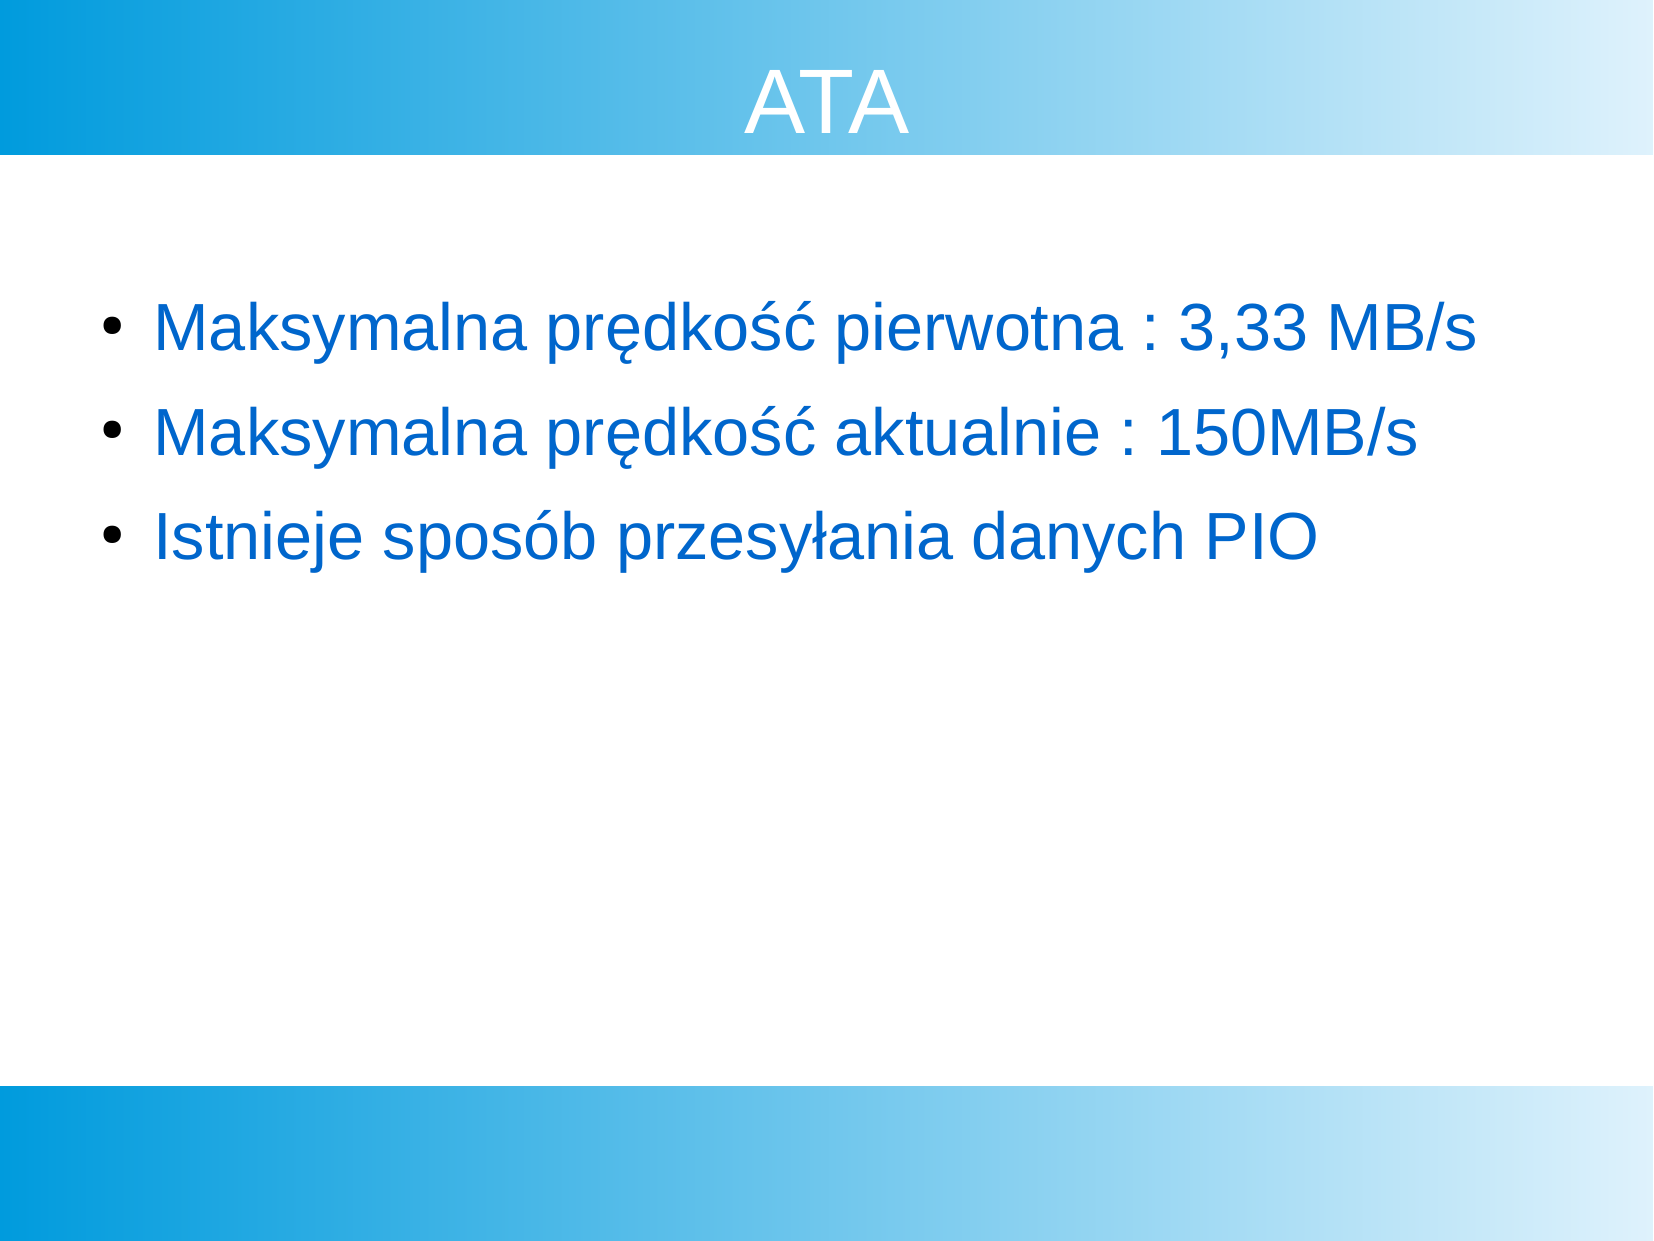

# ATA
Maksymalna prędkość pierwotna : 3,33 MB/s
Maksymalna prędkość aktualnie : 150MB/s
Istnieje sposób przesyłania danych PIO